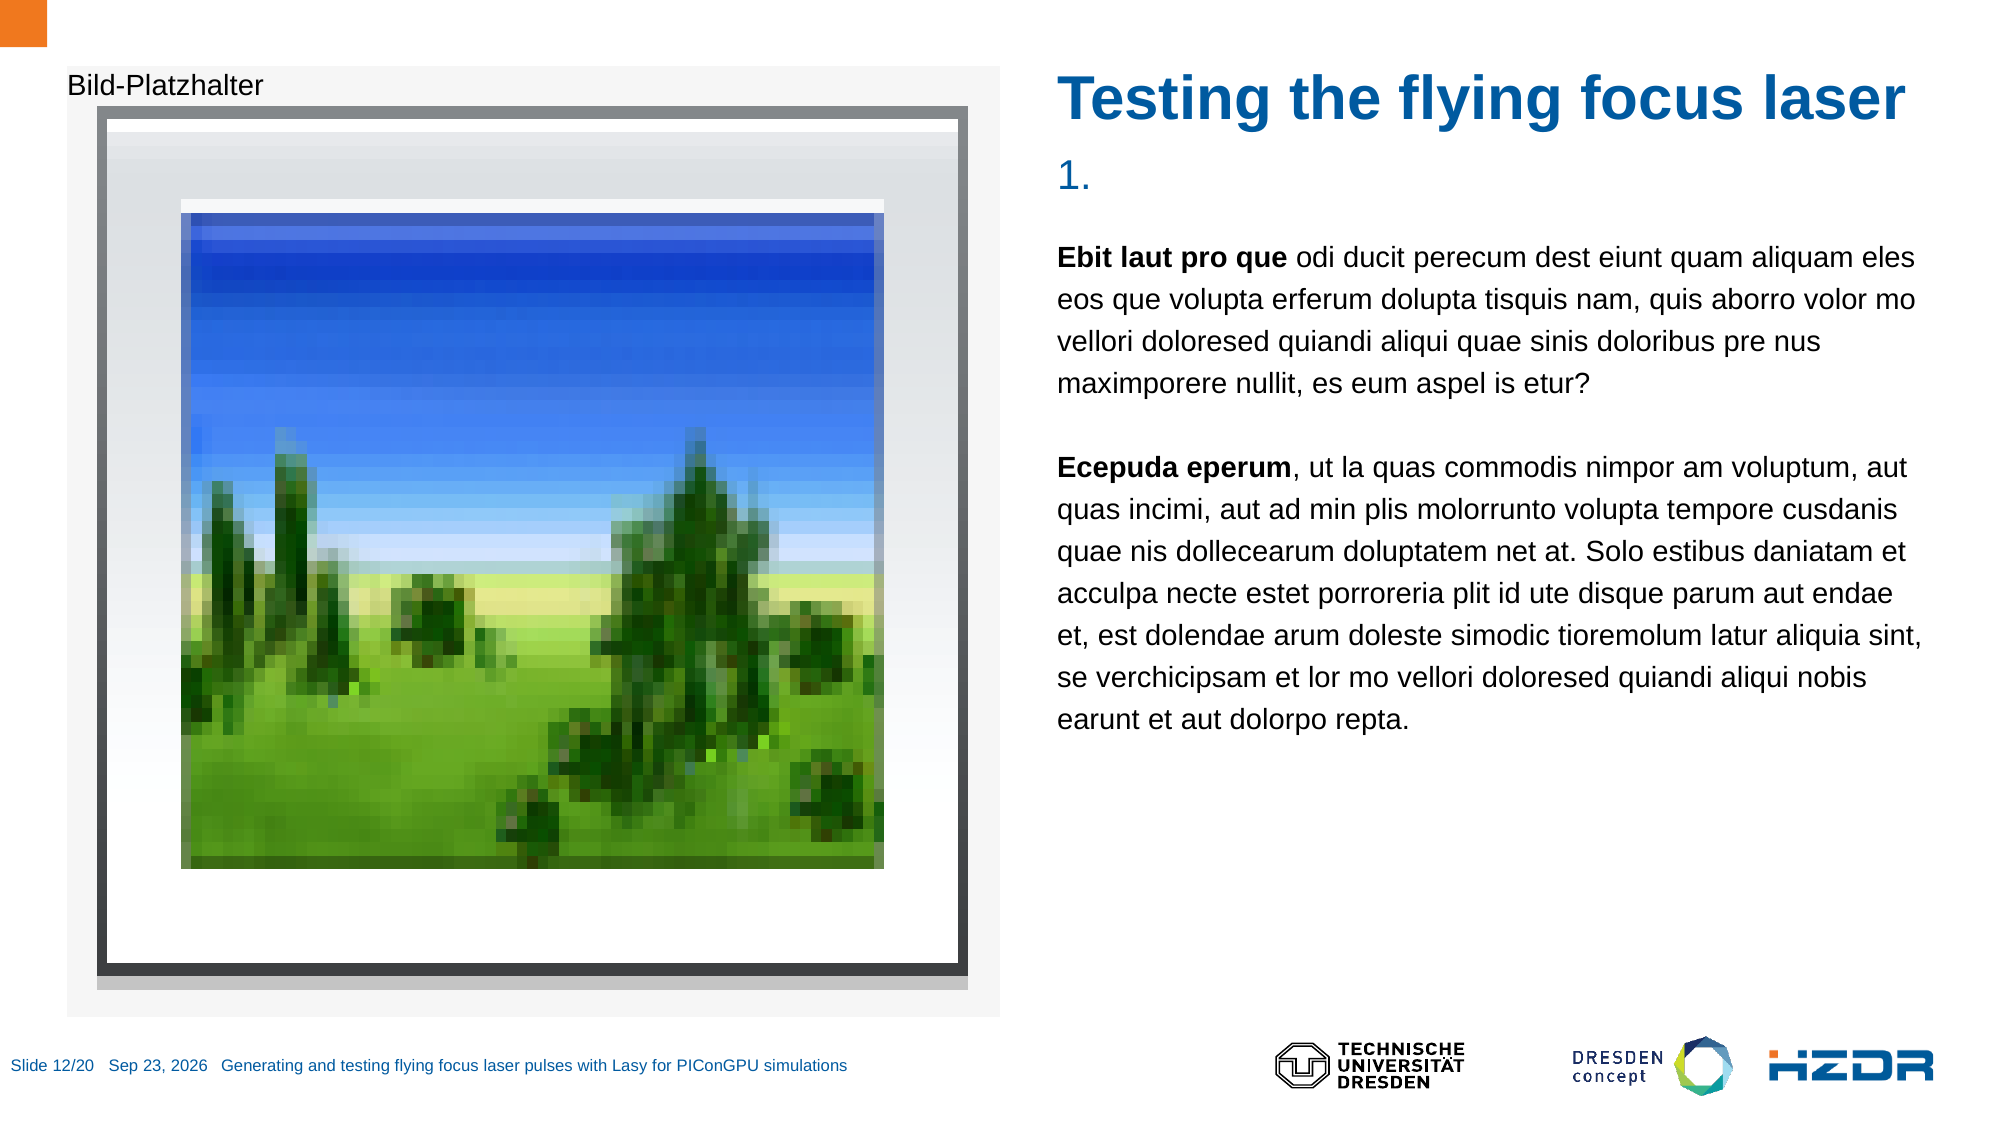

# Testing the flying focus laser
1.
Ebit laut pro que odi ducit perecum dest eiunt quam aliquam eles eos que volupta erferum dolupta tisquis nam, quis aborro volor mo vellori doloresed quiandi aliqui quae sinis doloribus pre nus maximporere nullit, es eum aspel is etur?
Ecepuda eperum, ut la quas commodis nimpor am voluptum, aut quas incimi, aut ad min plis molorrunto volupta tempore cusdanis
quae nis dollecearum doluptatem net at. Solo estibus daniatam et acculpa necte estet porroreria plit id ute disque parum aut endae
et, est dolendae arum doleste simodic tioremolum latur aliquia sint, se verchicipsam et lor mo vellori doloresed quiandi aliqui nobis
earunt et aut dolorpo repta.
Slide /20
Generating and testing flying focus laser pulses with Lasy for PIConGPU simulations